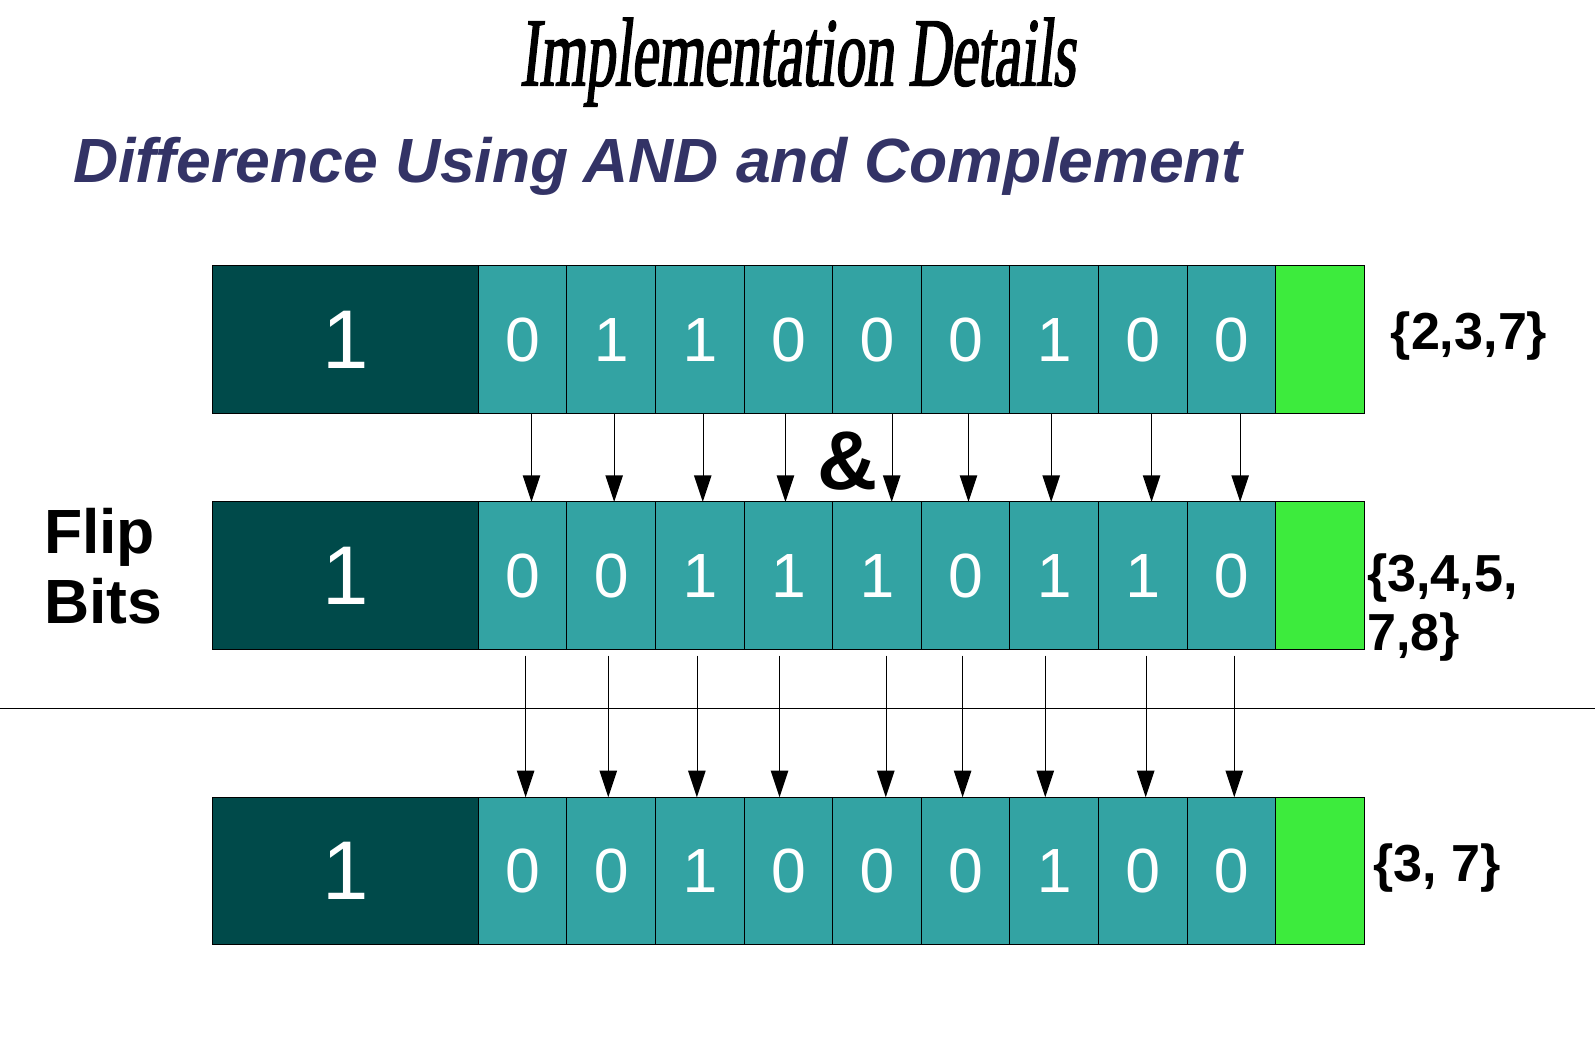

Implementation Details
Difference Using AND and Complement
1
0
1
1
0
0
0
1
0
0
1
0
1
1
0
0
0
1
0
0
{2,3,7}
&
Flip
Bits
1
1
1
0
0
0
1
0
0
1
1
0
0
1
1
1
0
1
1
0
{3,4,5,
7,8}
1
0
0
1
0
0
0
1
0
0
{3, 7}